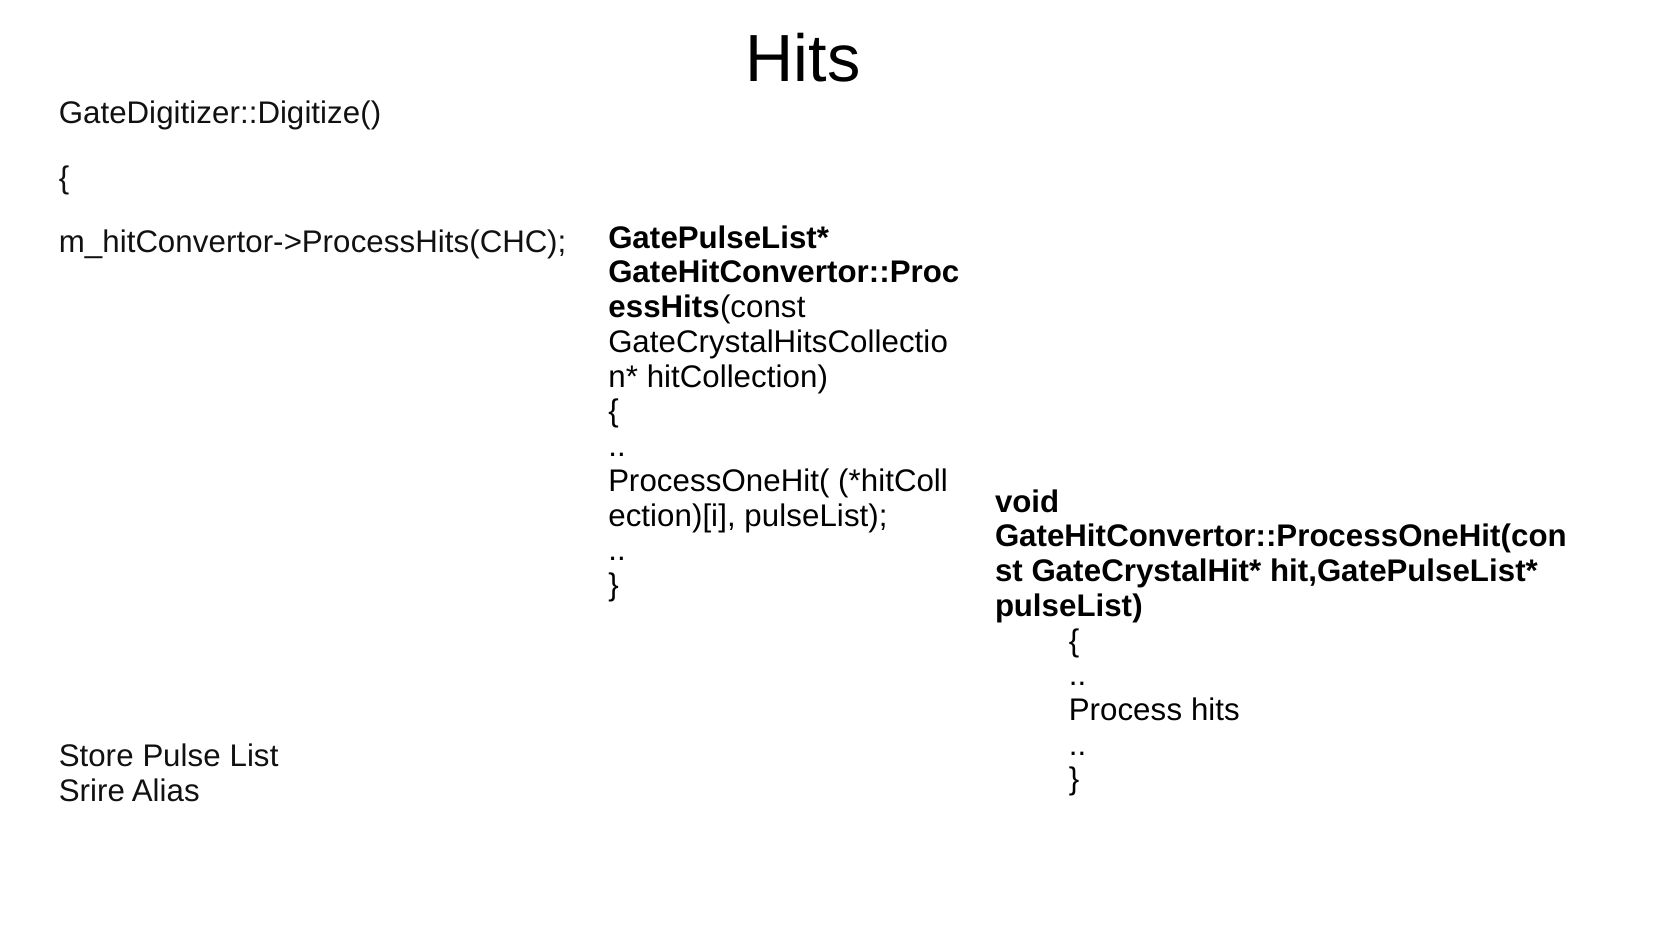

# Hits
GateDigitizer::Digitize()
{
m_hitConvertor->ProcessHits(CHC);
Store Pulse List
Srire Alias
GatePulseList* GateHitConvertor::ProcessHits(const GateCrystalHitsCollection* hitCollection)
{
..
ProcessOneHit( (*hitCollection)[i], pulseList);
..
}
void GateHitConvertor::ProcessOneHit(const GateCrystalHit* hit,GatePulseList* pulseList)
{
..
Process hits
..
}